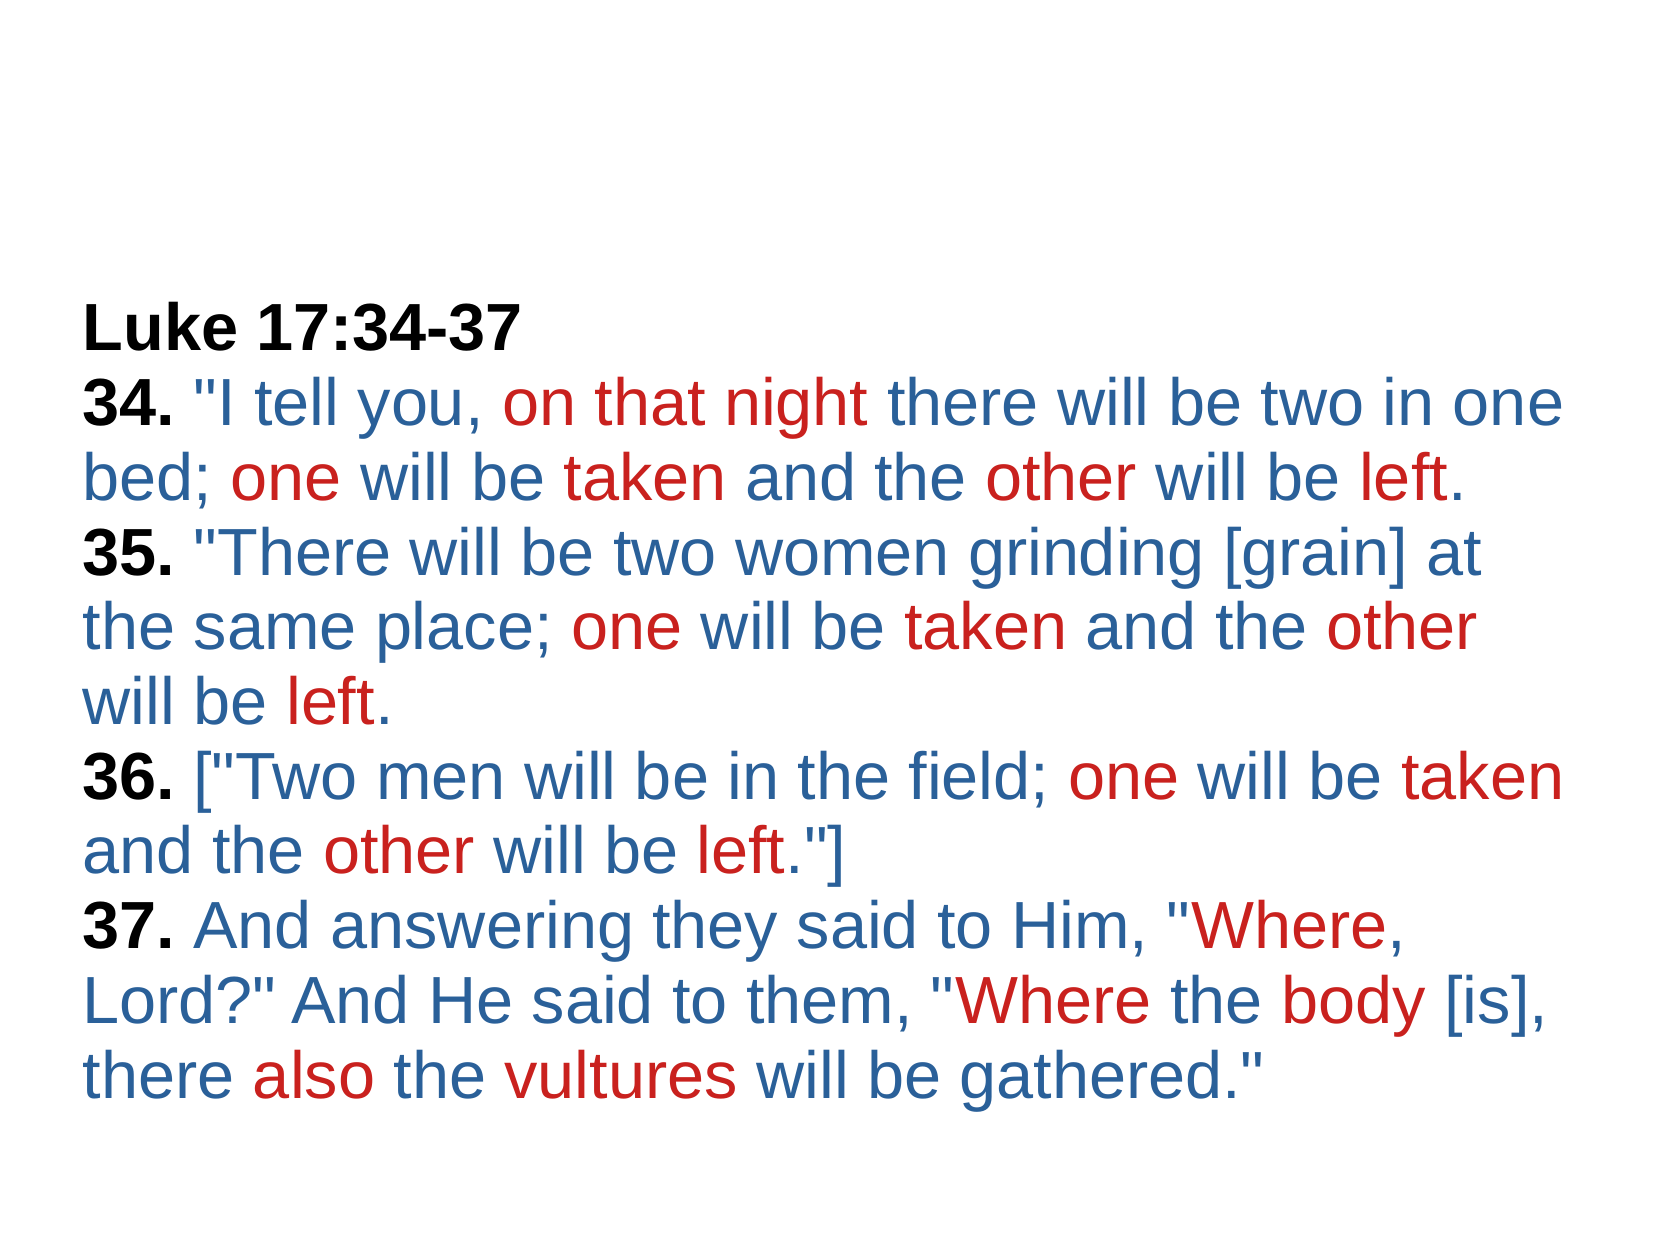

#
Luke 17:34-37
34. "I tell you, on that night there will be two in one bed; one will be taken and the other will be left.
35. "There will be two women grinding [grain] at the same place; one will be taken and the other will be left.
36. ["Two men will be in the field; one will be taken and the other will be left."]
37. And answering they said to Him, "Where, Lord?" And He said to them, "Where the body [is], there also the vultures will be gathered."